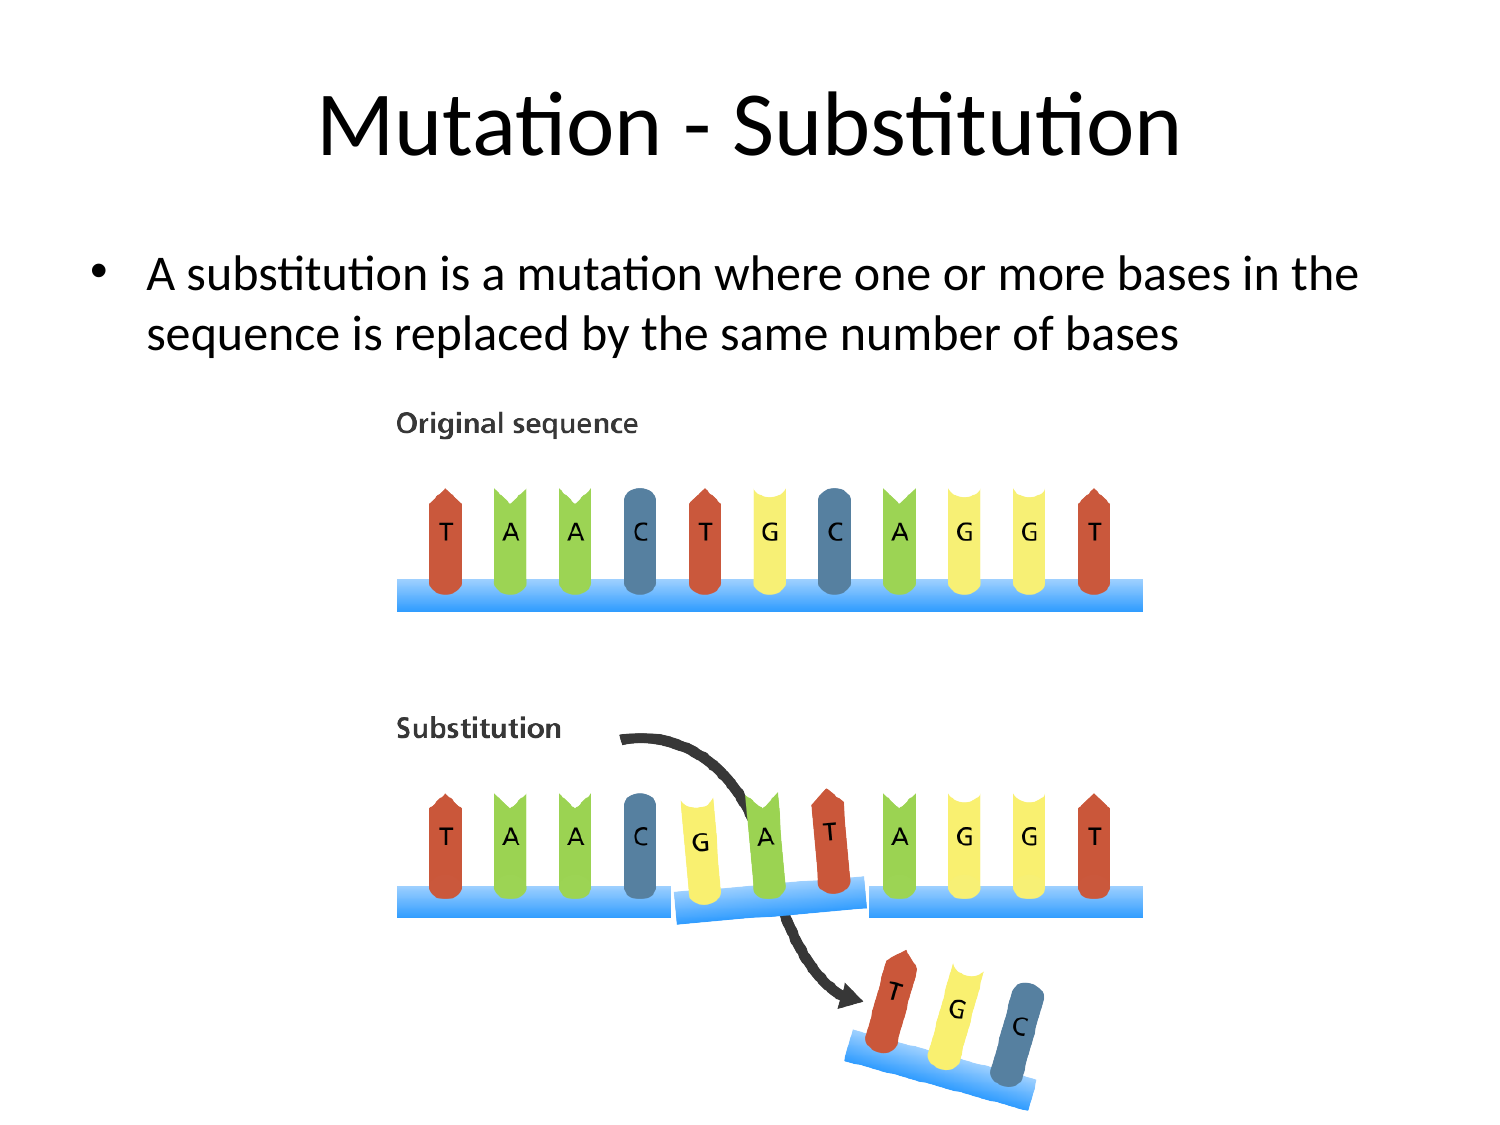

# Mutation - Substitution
A substitution is a mutation where one or more bases in the sequence is replaced by the same number of bases